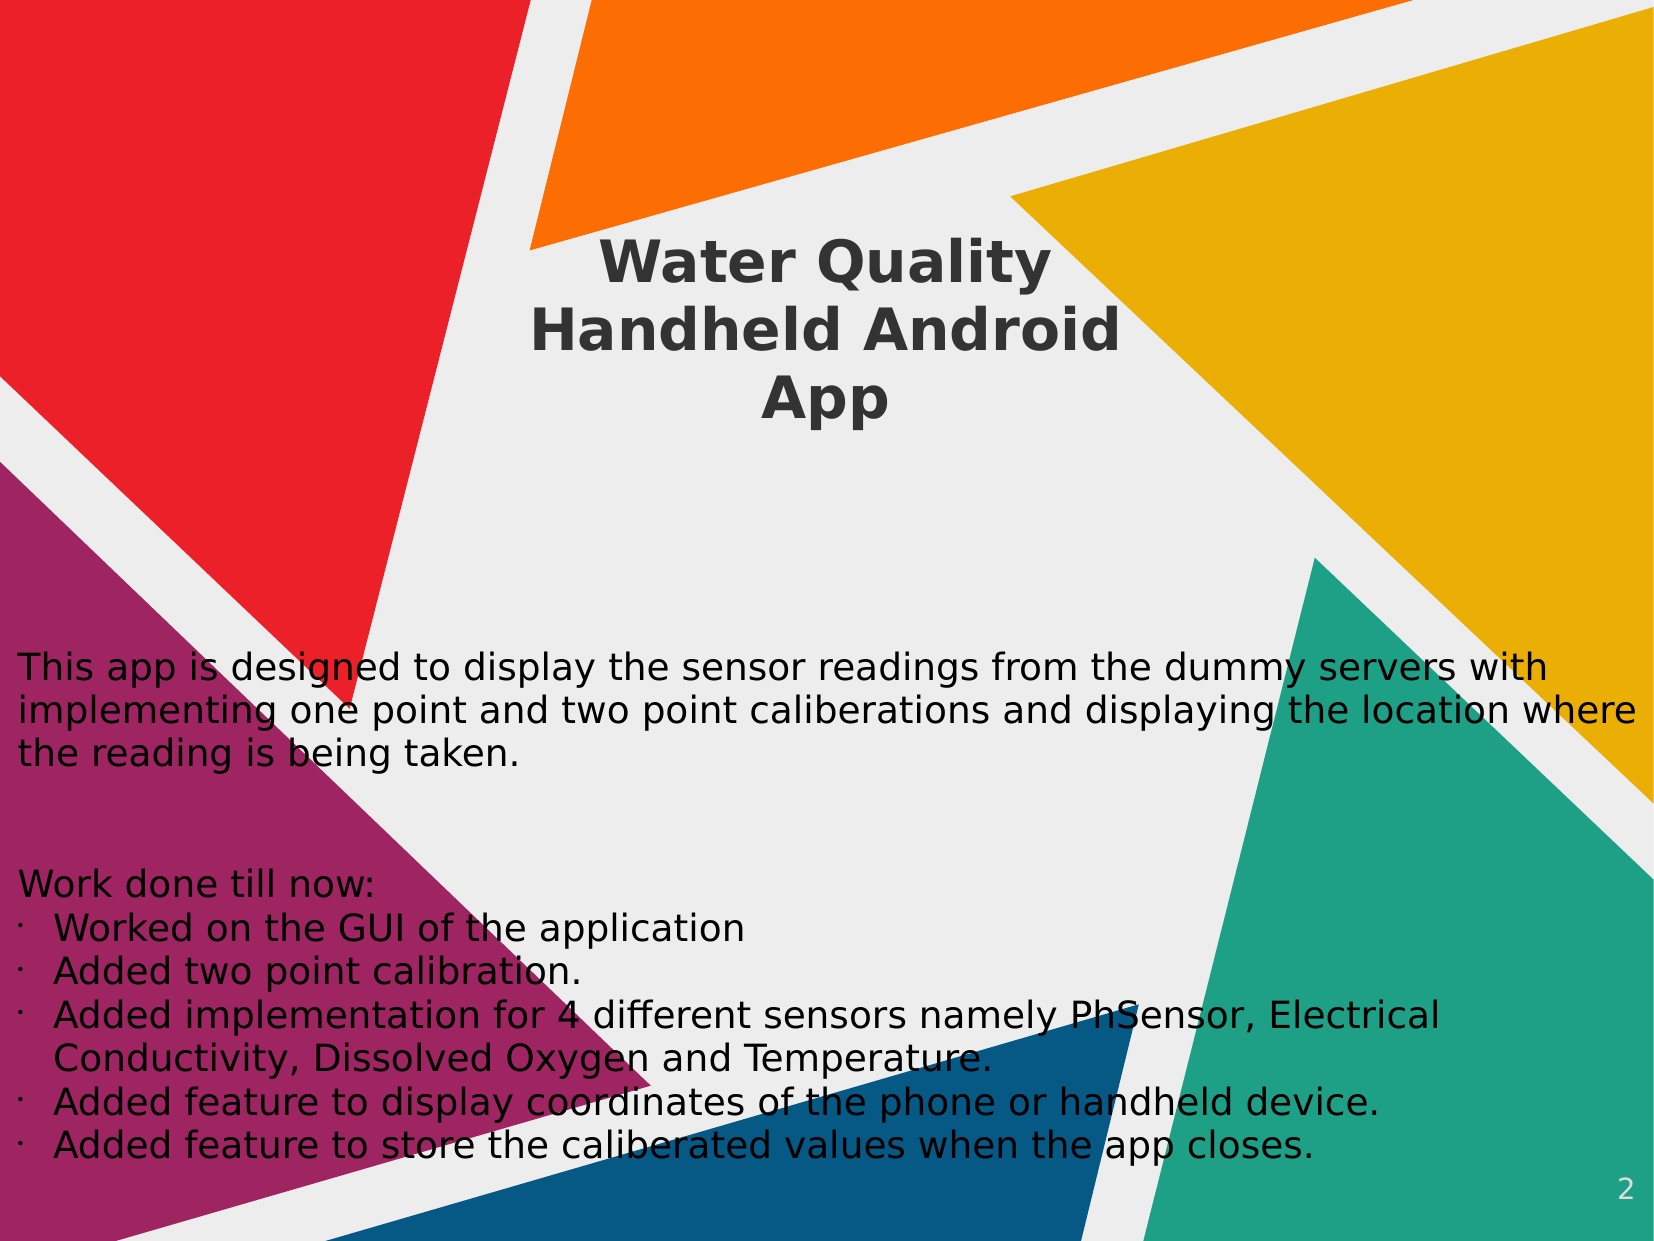

# Water Quality Handheld Android App
This app is designed to display the sensor readings from the dummy servers with implementing one point and two point caliberations and displaying the location where the reading is being taken.
Work done till now:
Worked on the GUI of the application
Added two point calibration.
Added implementation for 4 different sensors namely PhSensor, Electrical Conductivity, Dissolved Oxygen and Temperature.
Added feature to display coordinates of the phone or handheld device.
Added feature to store the caliberated values when the app closes.
2